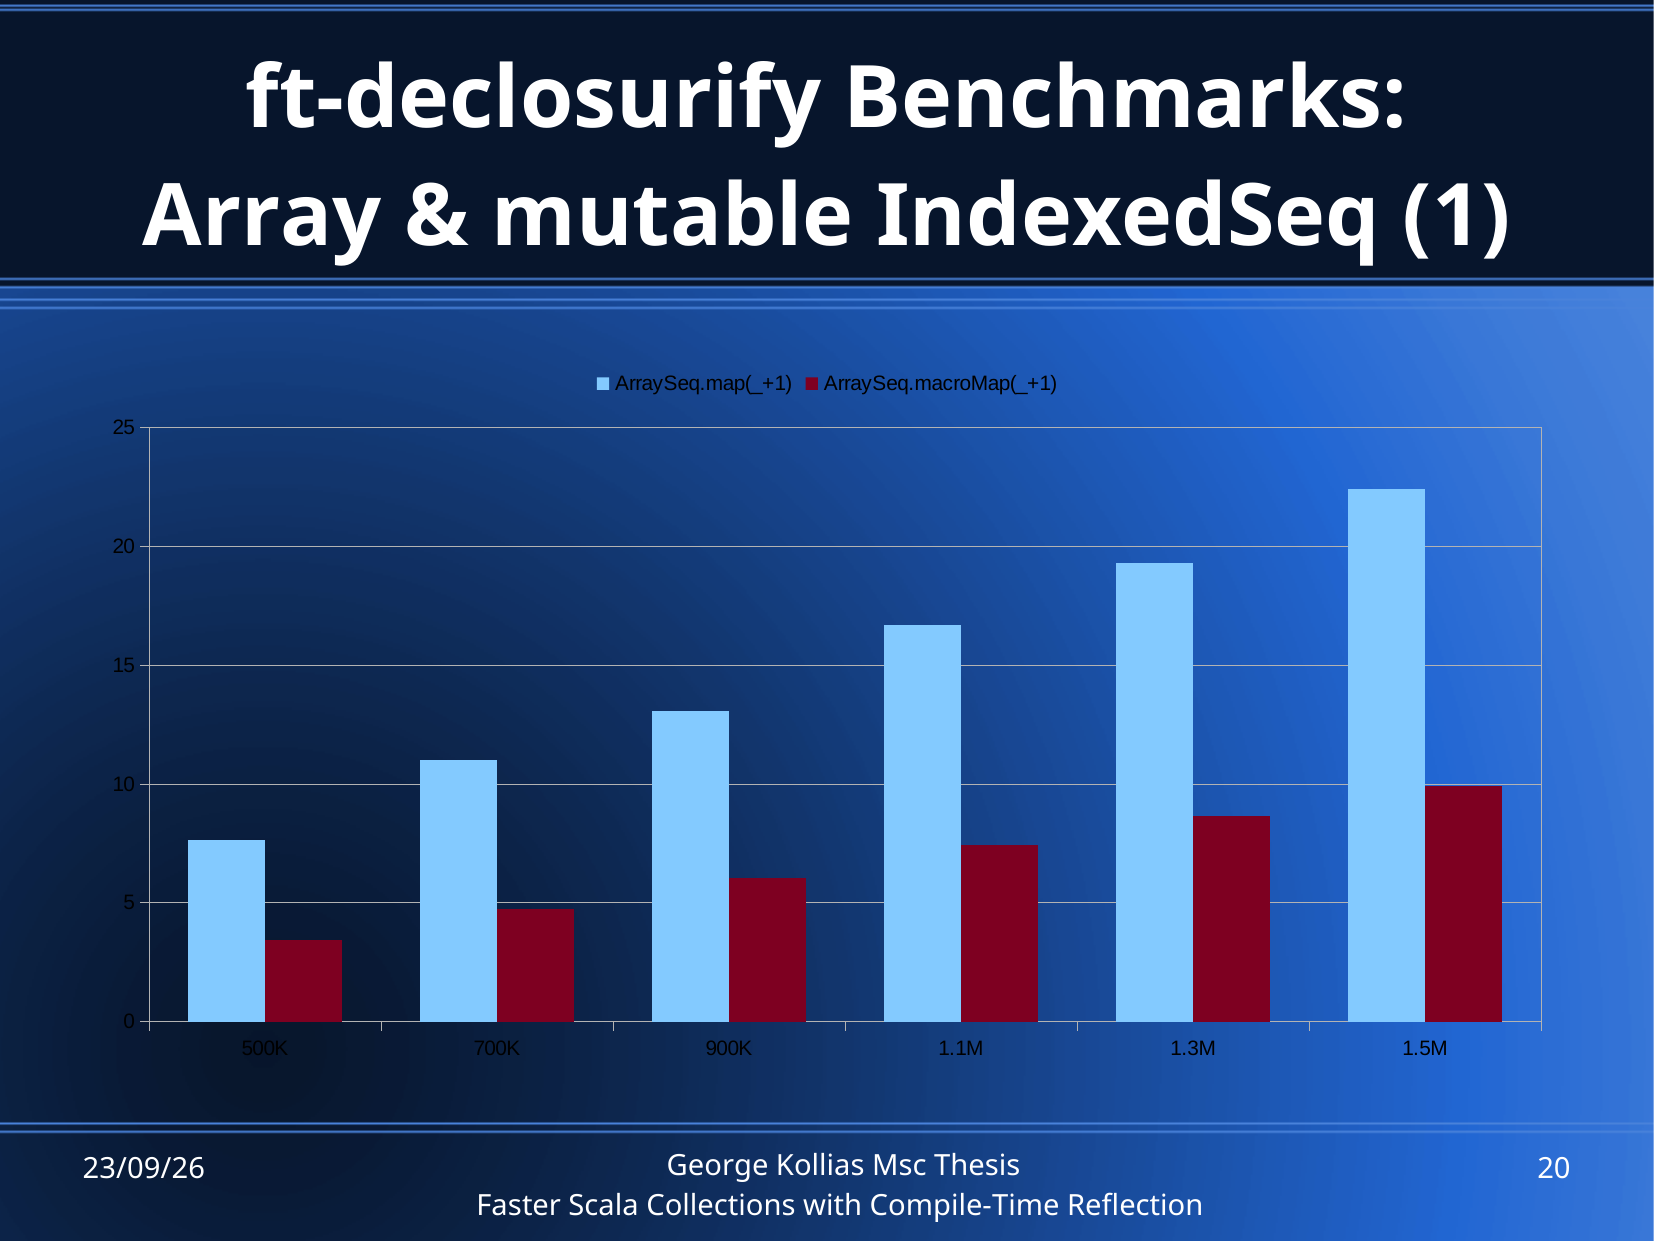

# ft-declosurify Benchmarks: Array & mutable IndexedSeq (1)
### Chart
| Category | ArraySeq.map(_+1) | ArraySeq.macroMap(_+1) |
|---|---|---|
| 500K | 7.63176712 | 3.45824864 |
| 700K | 11.0168042 | 4.7497394 |
| 900K | 13.0588386 | 6.06456784 |
| 1.1M | 16.71035812 | 7.42391988 |
| 1.3M | 19.27880912 | 8.66860924 |
| 1.5M | 22.4225422 | 9.92232472 |
20